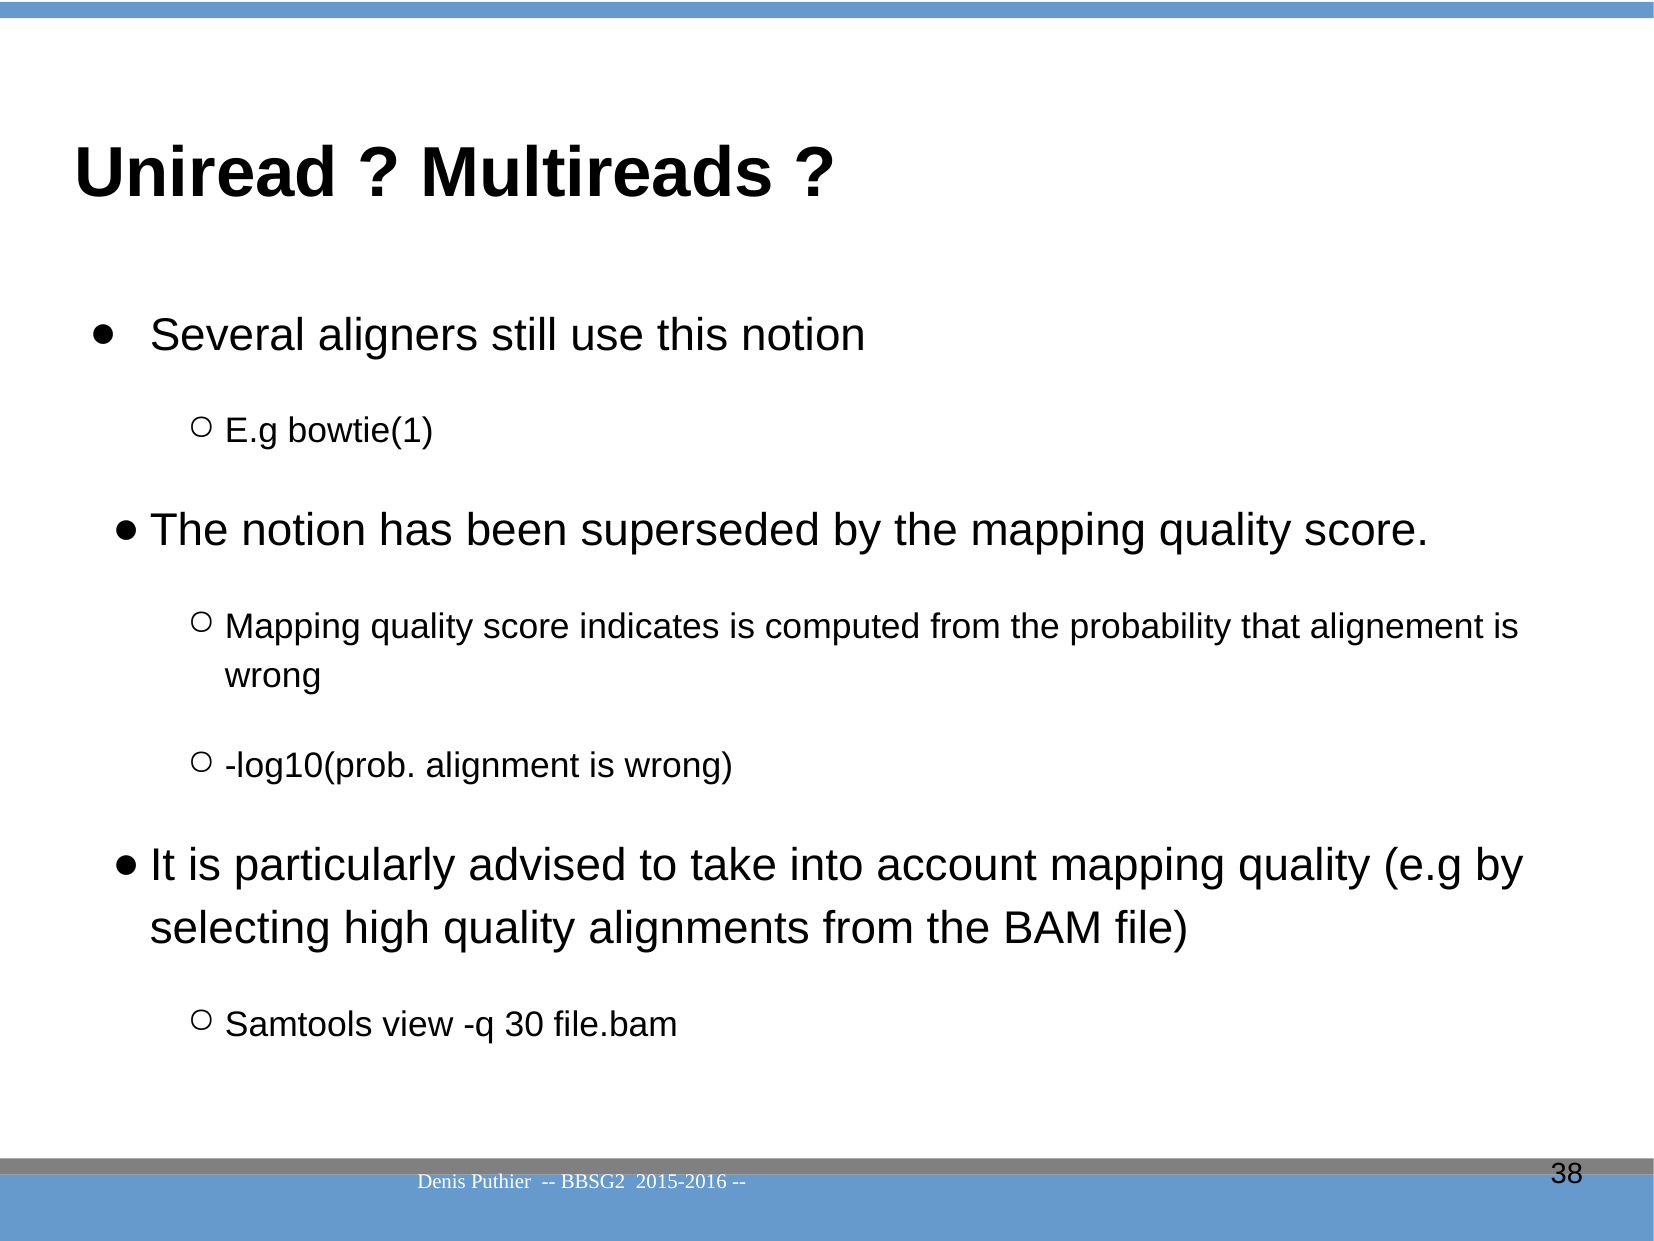

# Uniread ? Multireads ?
Several aligners still use this notion
E.g bowtie(1)
The notion has been superseded by the mapping quality score.
Mapping quality score indicates is computed from the probability that alignement is wrong
-log10(prob. alignment is wrong)
It is particularly advised to take into account mapping quality (e.g by selecting high quality alignments from the BAM file)
Samtools view -q 30 file.bam